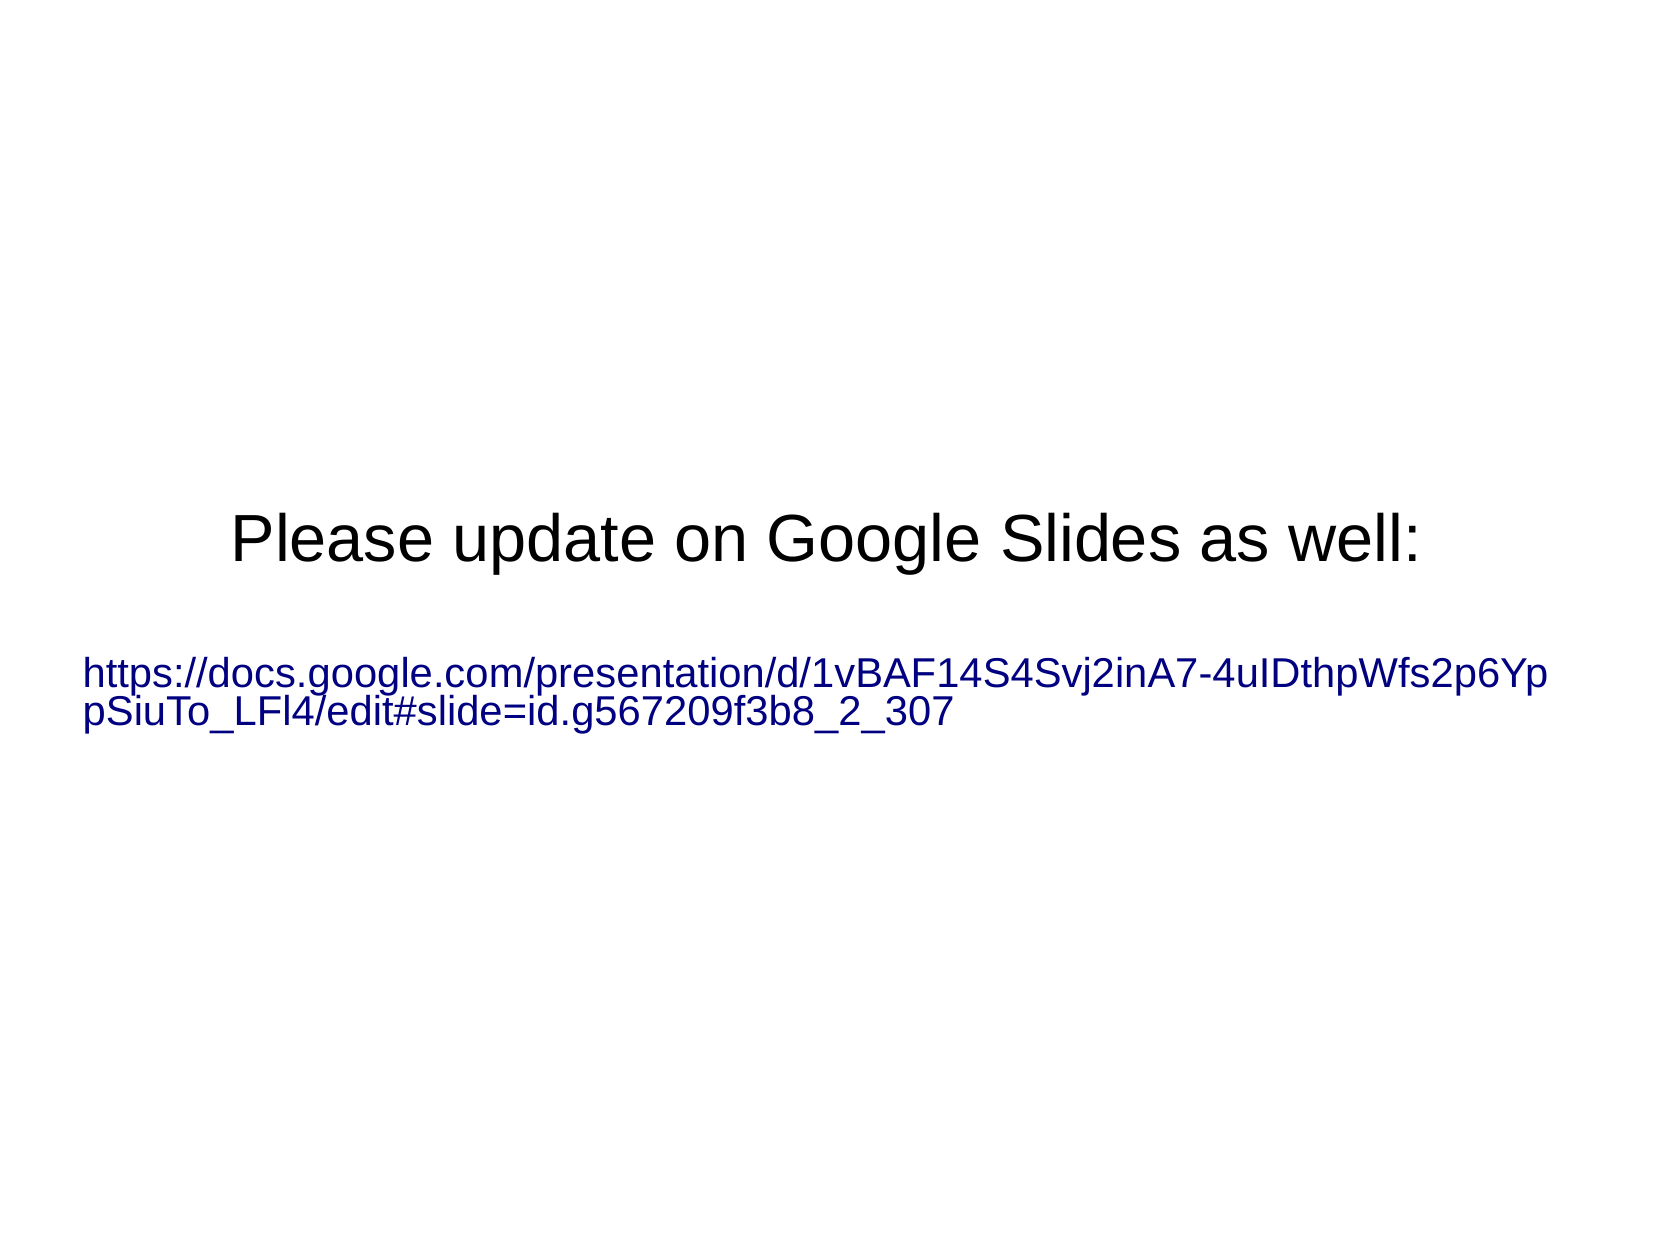

Please update on Google Slides as well:
https://docs.google.com/presentation/d/1vBAF14S4Svj2inA7-4uIDthpWfs2p6YppSiuTo_LFl4/edit#slide=id.g567209f3b8_2_307